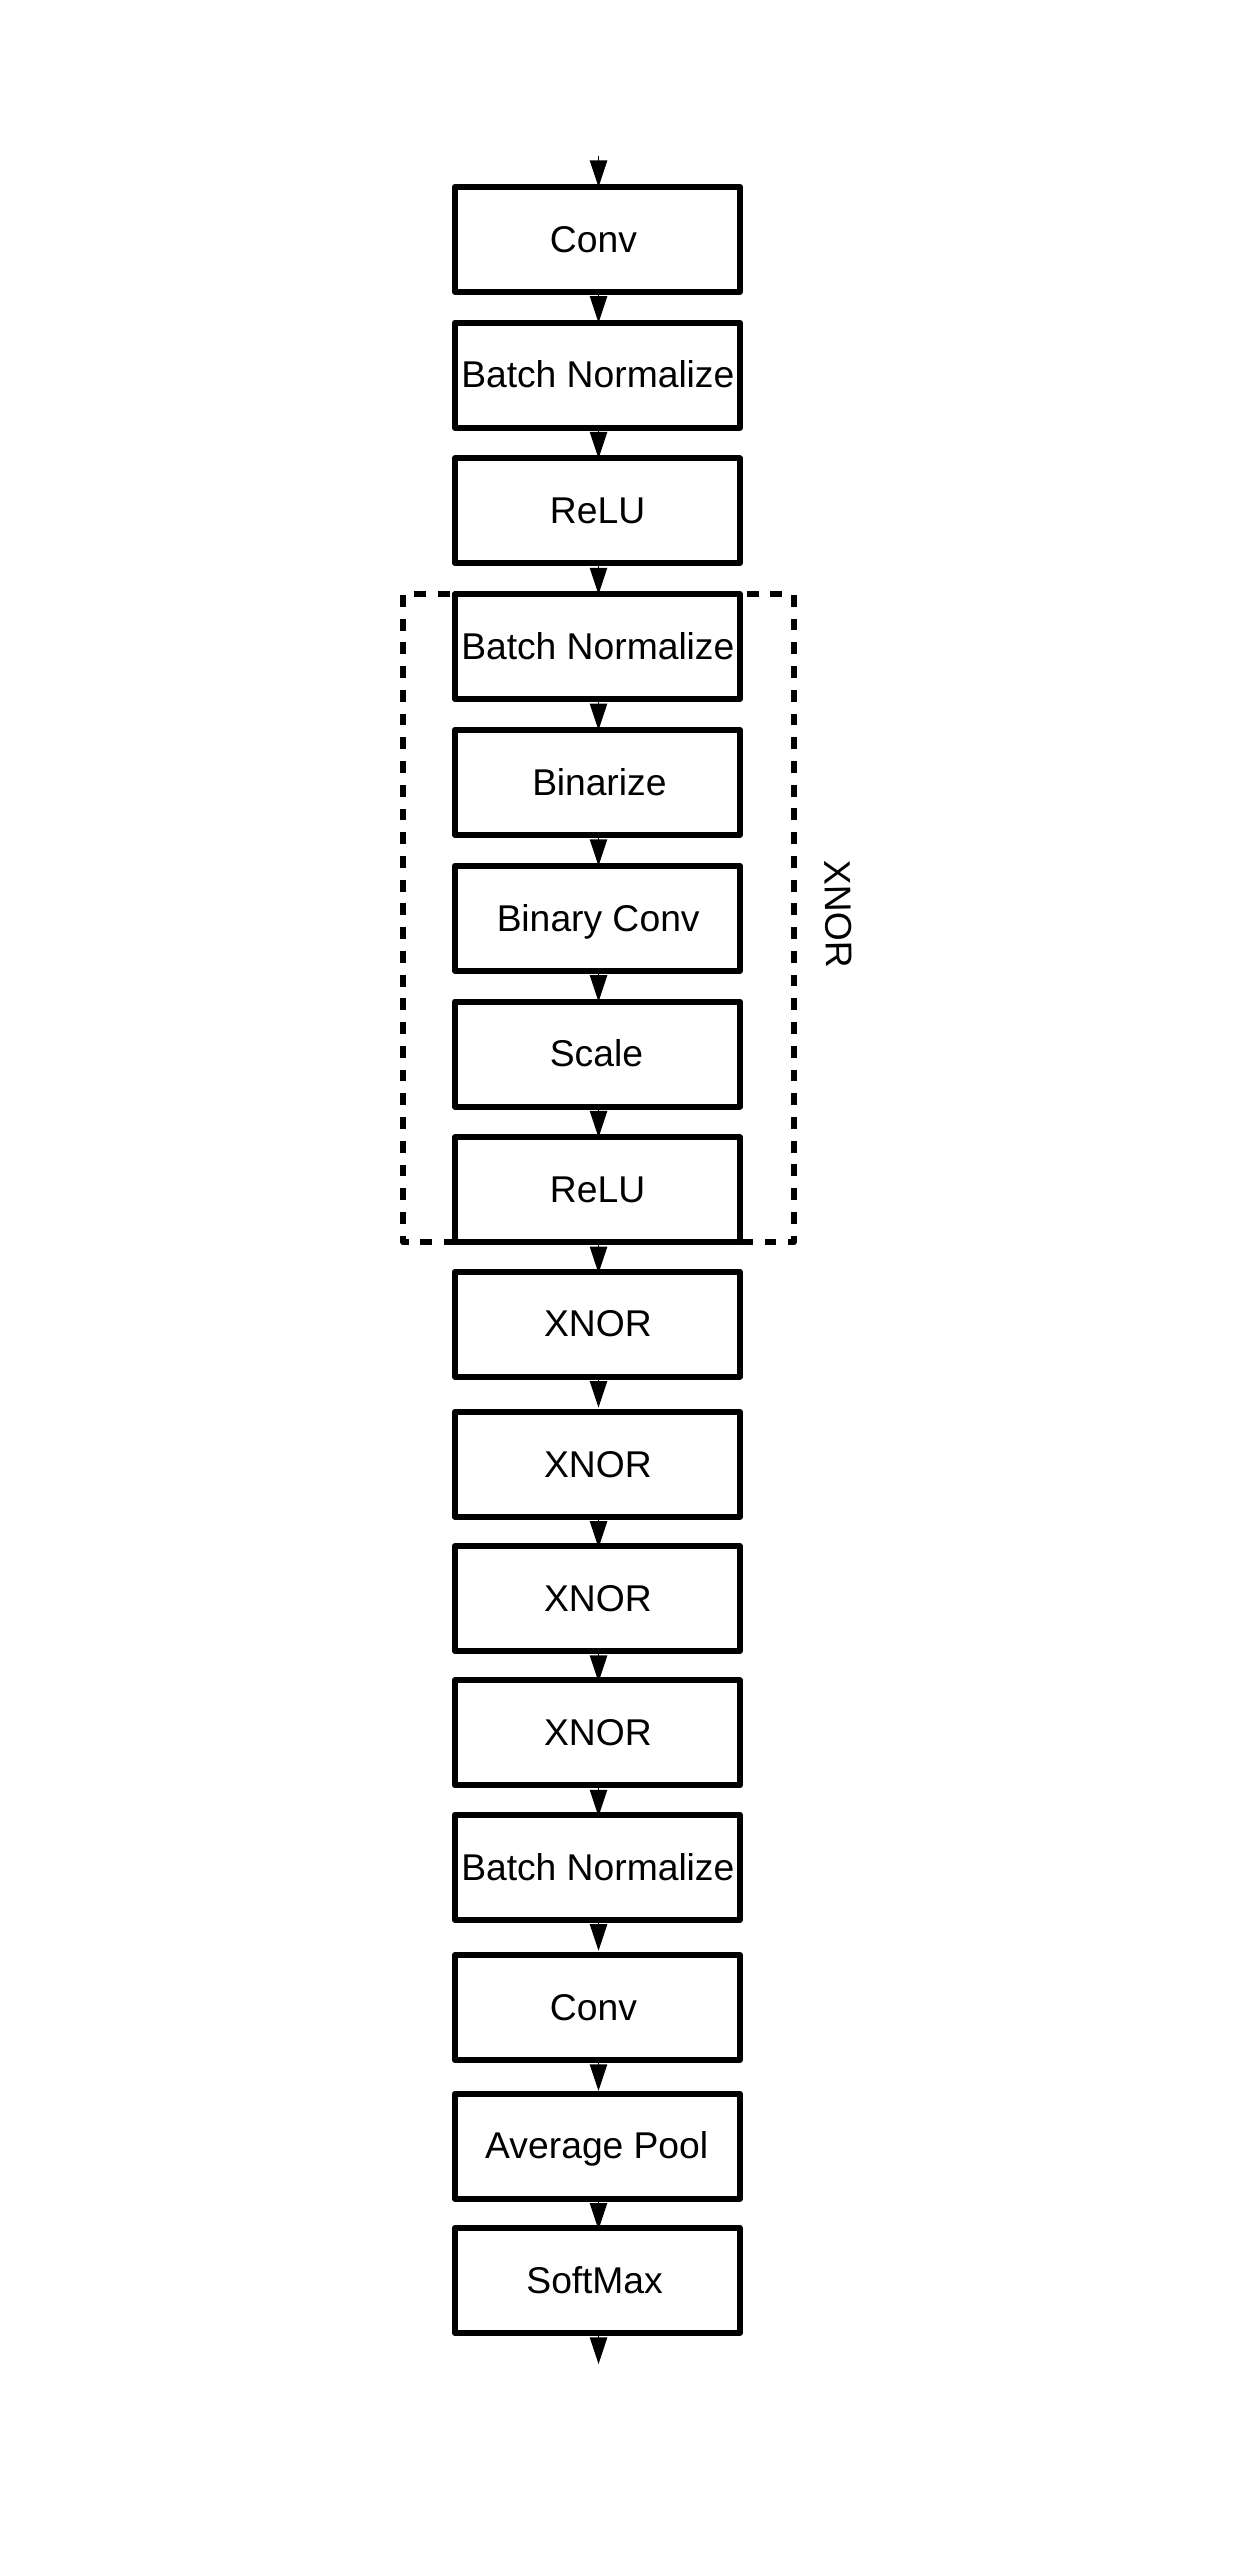

Conv
Batch Normalize
ReLU
Batch Normalize
Binarize
XNOR
Binary Conv
Scale
ReLU
XNOR
XNOR
XNOR
XNOR
Batch Normalize
Conv
Average Pool
SoftMax